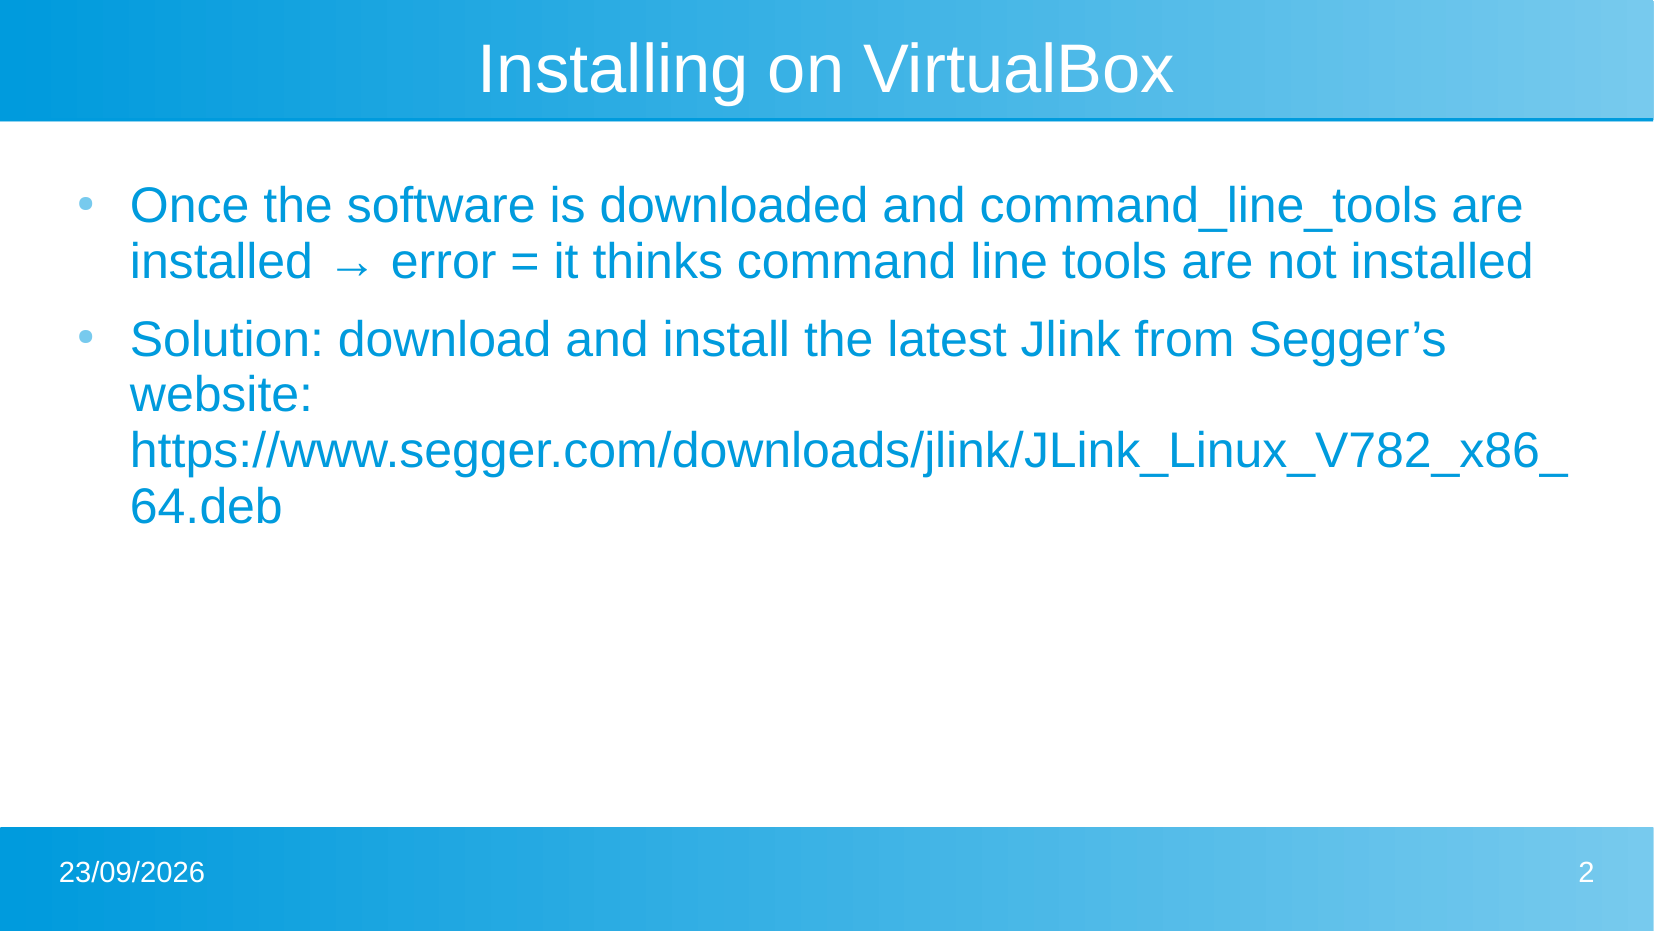

# Installing on VirtualBox
Once the software is downloaded and command_line_tools are installed → error = it thinks command line tools are not installed
Solution: download and install the latest Jlink from Segger’s website: https://www.segger.com/downloads/jlink/JLink_Linux_V782_x86_64.deb
2